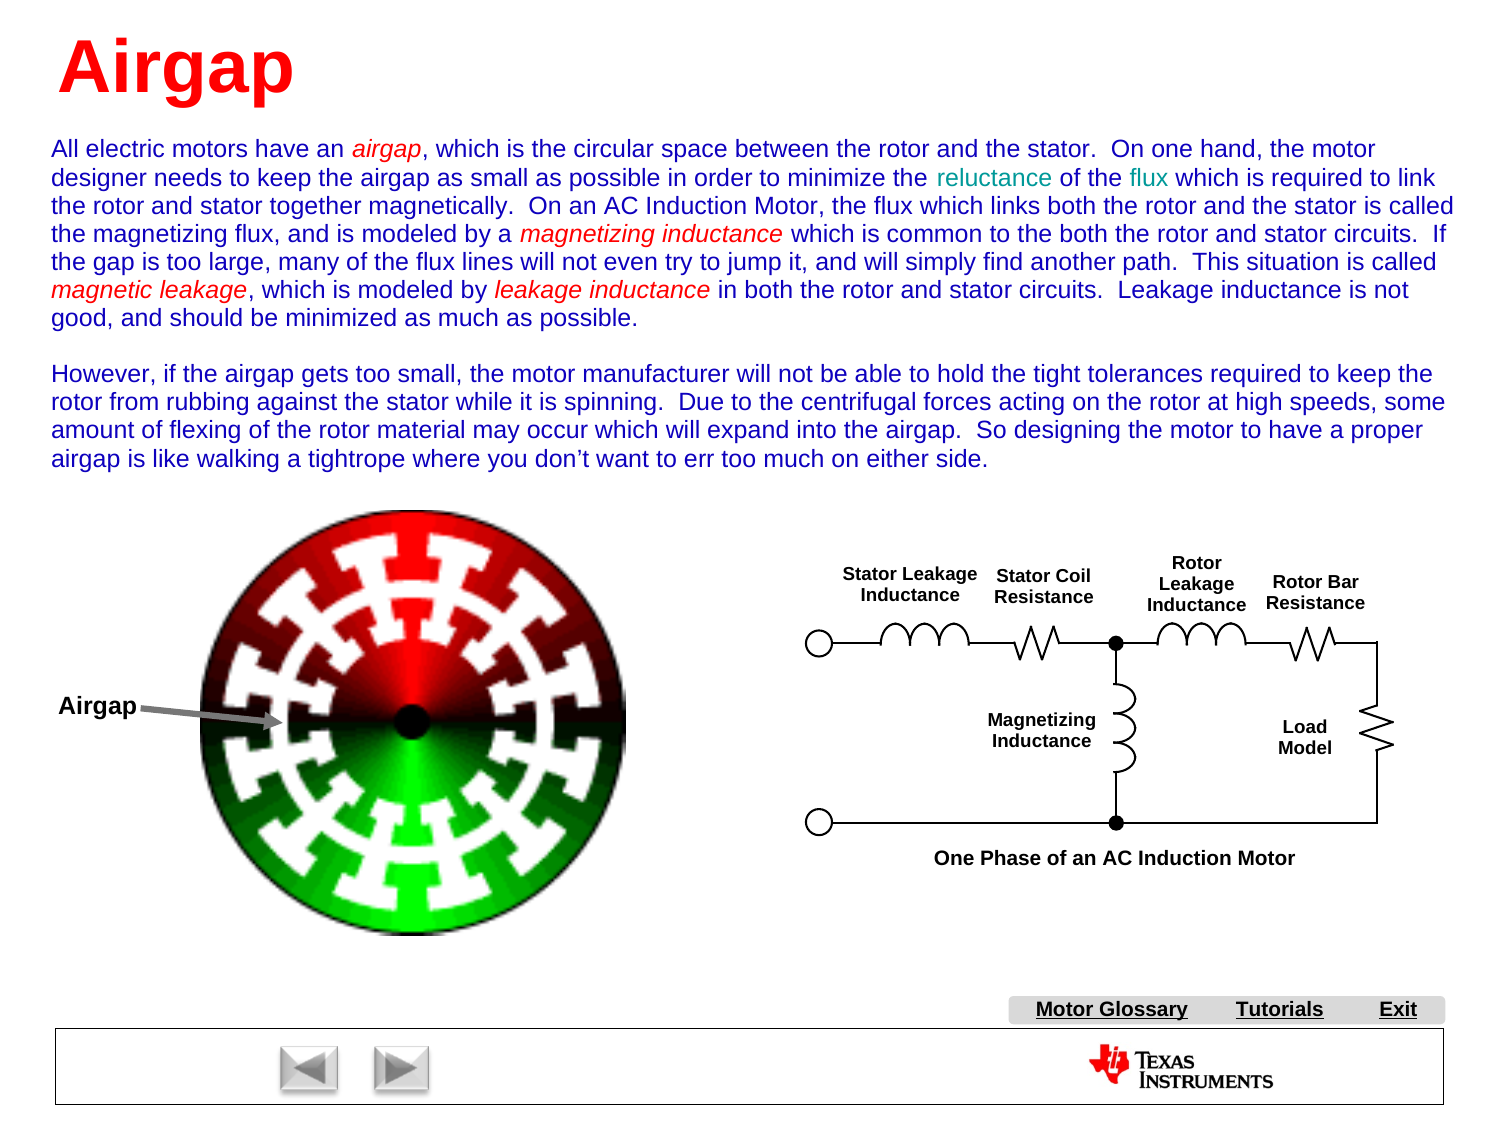

# Airgap
All electric motors have an airgap, which is the circular space between the rotor and the stator. On one hand, the motor designer needs to keep the airgap as small as possible in order to minimize the reluctance of the flux which is required to link the rotor and stator together magnetically. On an AC Induction Motor, the flux which links both the rotor and the stator is called the magnetizing flux, and is modeled by a magnetizing inductance which is common to the both the rotor and stator circuits. If the gap is too large, many of the flux lines will not even try to jump it, and will simply find another path. This situation is called magnetic leakage, which is modeled by leakage inductance in both the rotor and stator circuits. Leakage inductance is not good, and should be minimized as much as possible.
However, if the airgap gets too small, the motor manufacturer will not be able to hold the tight tolerances required to keep the rotor from rubbing against the stator while it is spinning. Due to the centrifugal forces acting on the rotor at high speeds, some amount of flexing of the rotor material may occur which will expand into the airgap. So designing the motor to have a proper airgap is like walking a tightrope where you don’t want to err too much on either side.
Rotor Leakage Inductance
Stator Leakage Inductance
Stator Coil Resistance
Rotor Bar Resistance
Airgap
Magnetizing Inductance
Load Model
One Phase of an AC Induction Motor